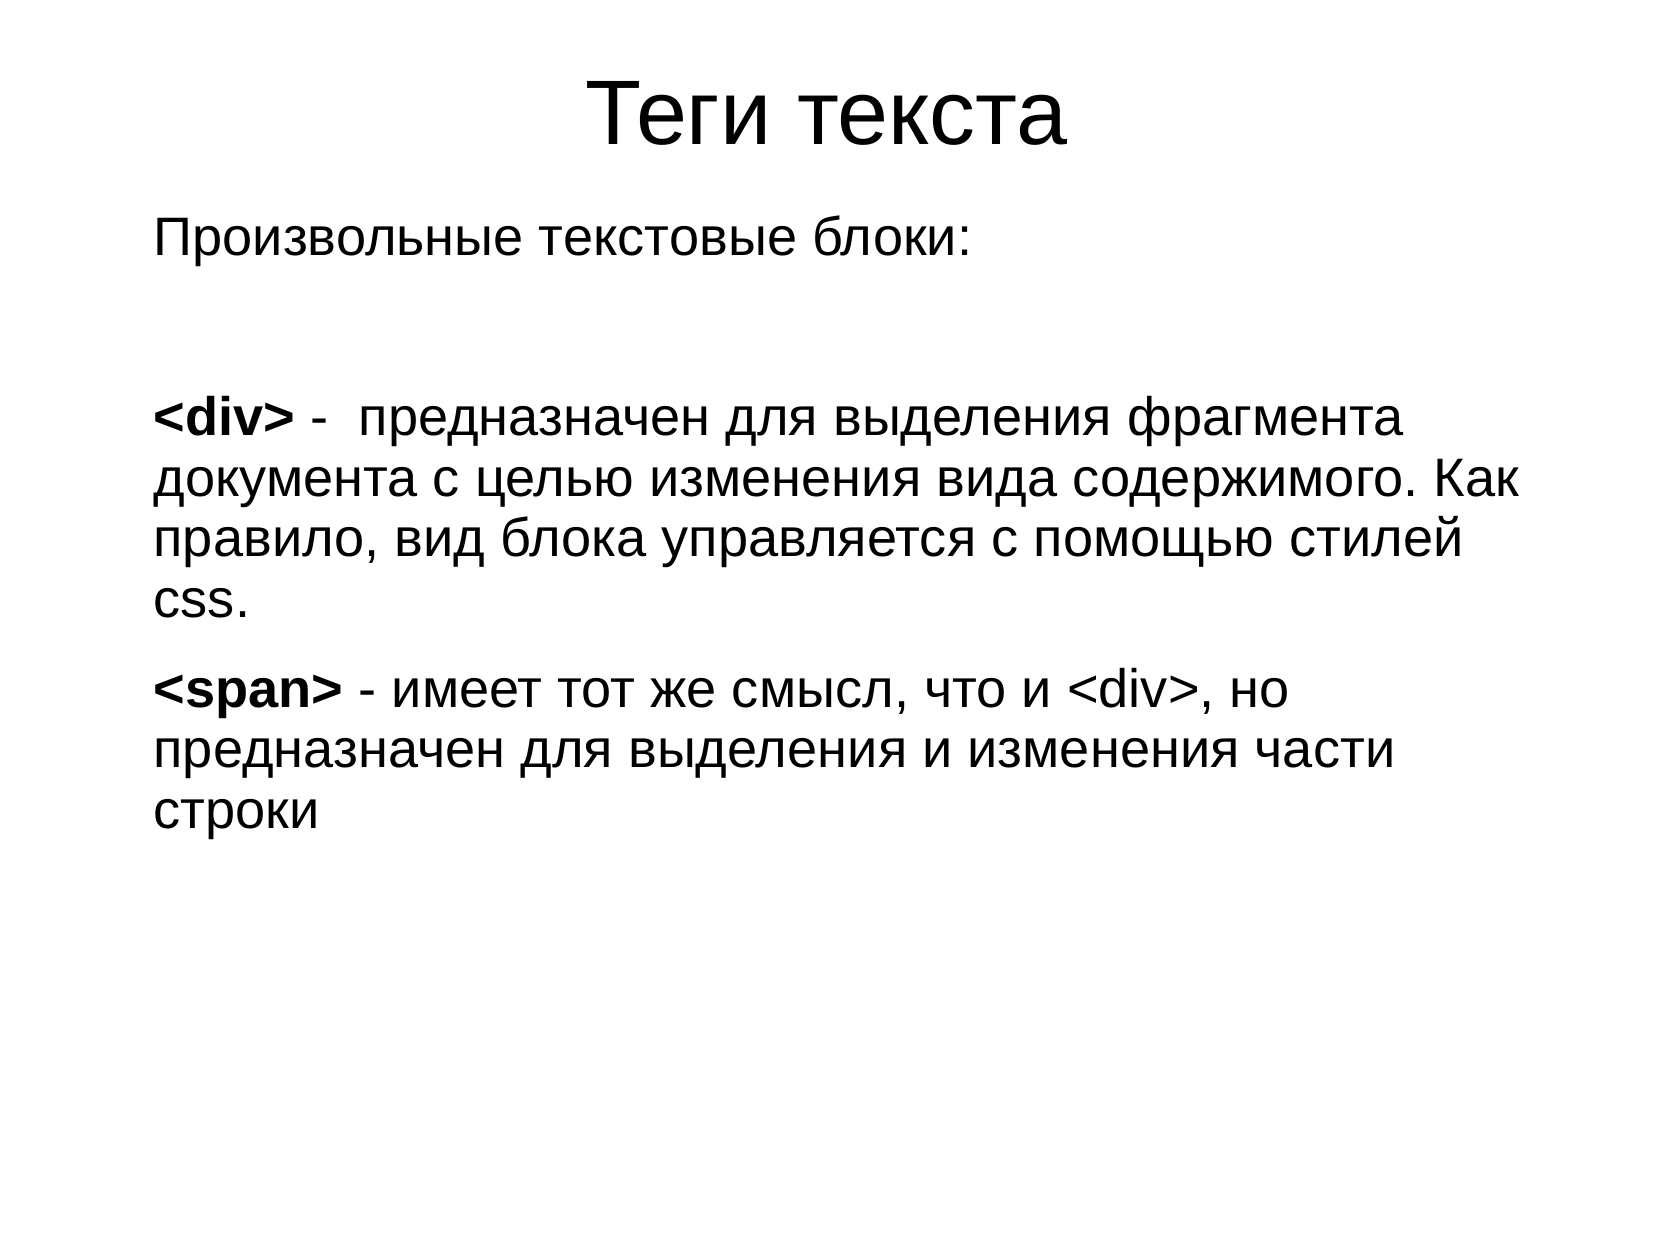

# Теги текста
Произвольные текстовые блоки:
<div> - предназначен для выделения фрагмента документа с целью изменения вида содержимого. Как правило, вид блока управляется с помощью стилей css.
<span> - имеет тот же смысл, что и <div>, но предназначен для выделения и изменения части строки